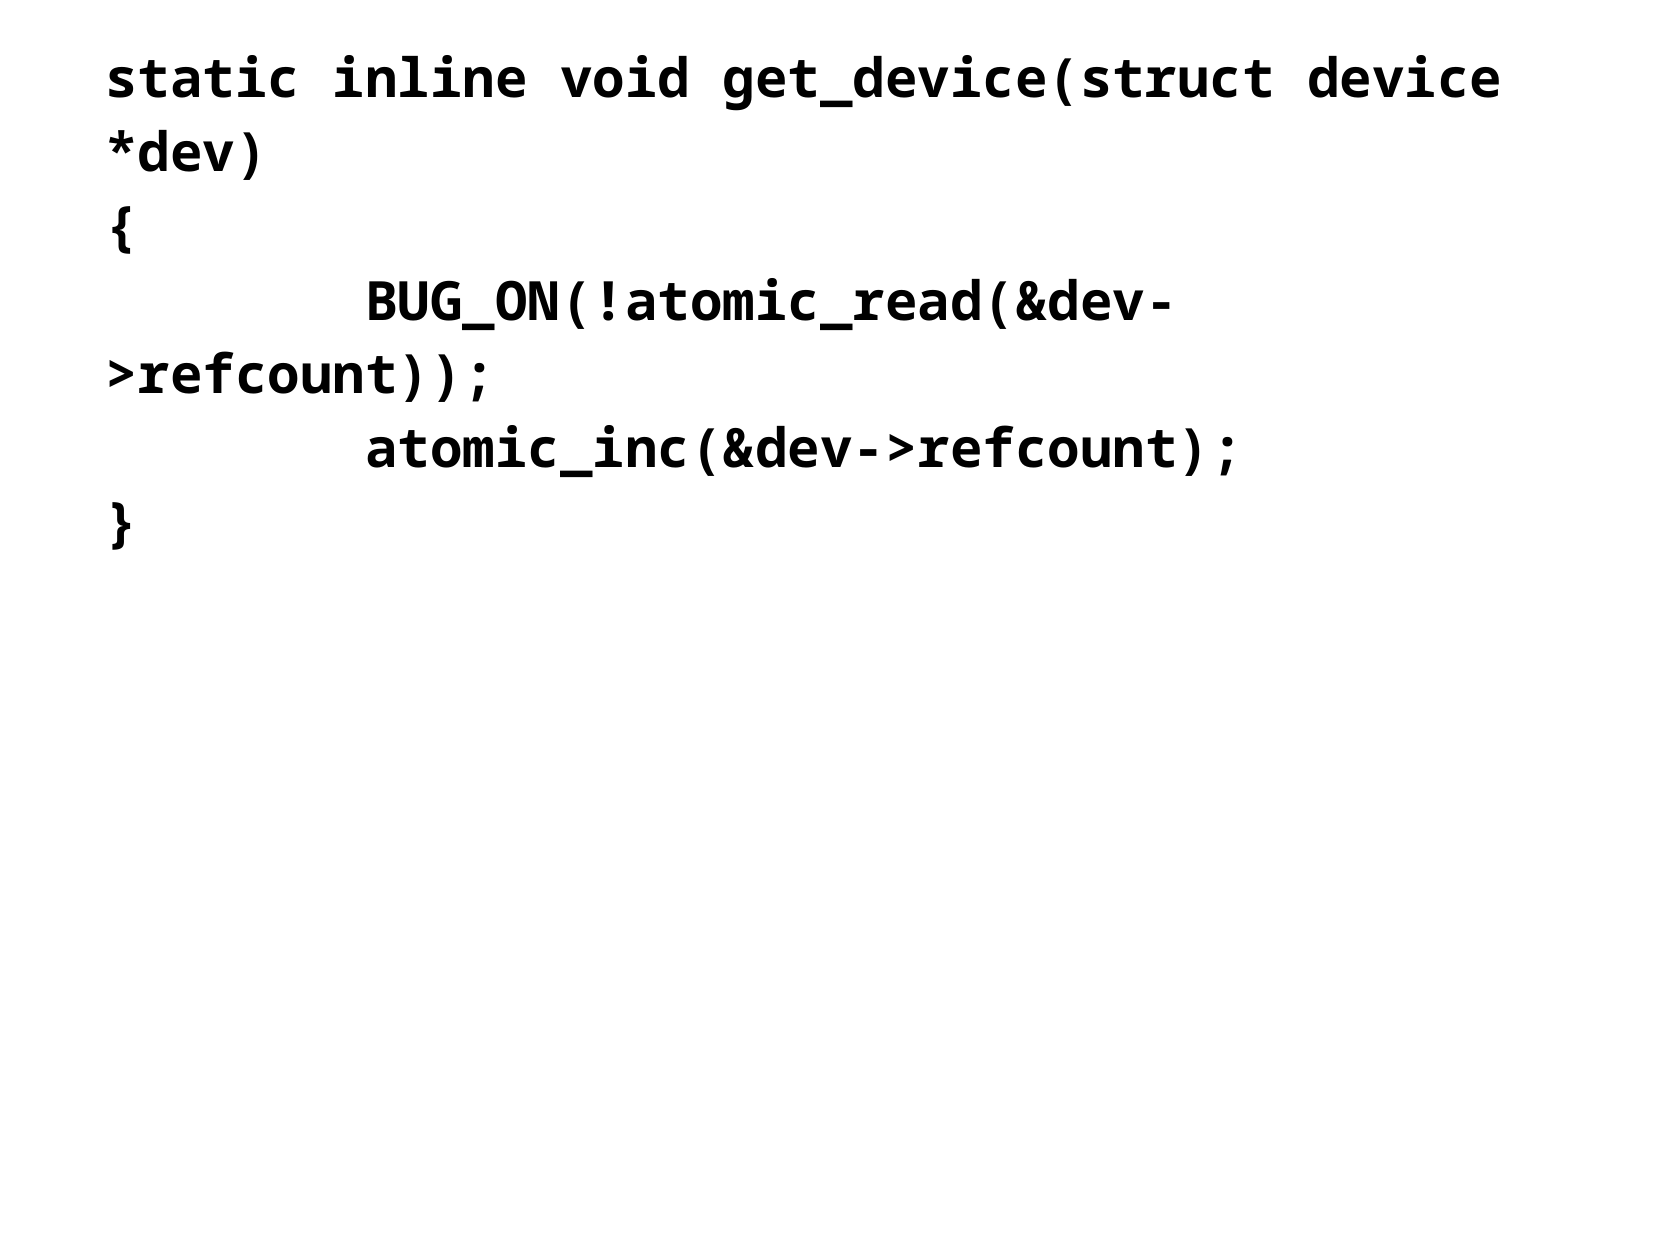

static inline void get_device(struct device *dev)
{
 BUG_ON(!atomic_read(&dev->refcount));
 atomic_inc(&dev->refcount);
}
2.6.20 to 2.6.24-rc8